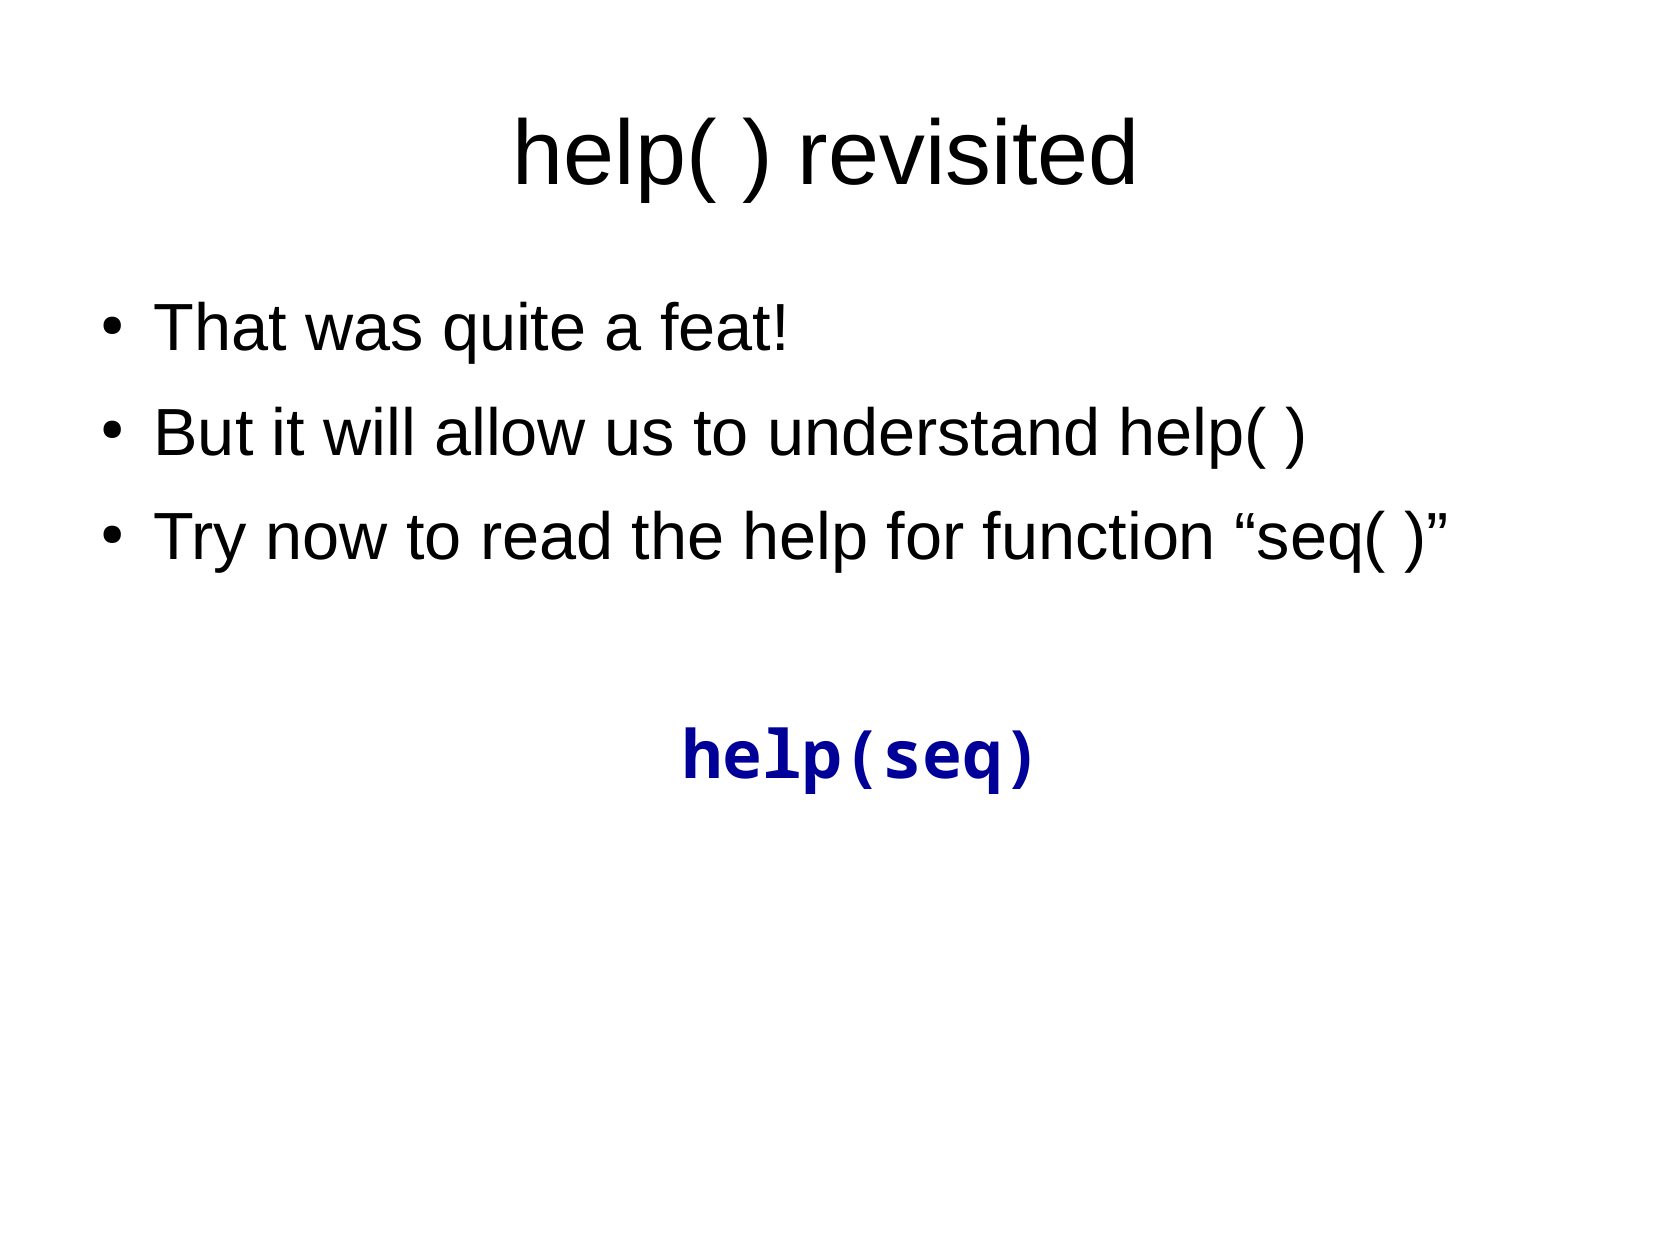

# help( ) revisited
That was quite a feat!
But it will allow us to understand help( )
Try now to read the help for function “seq( )”
help(seq)